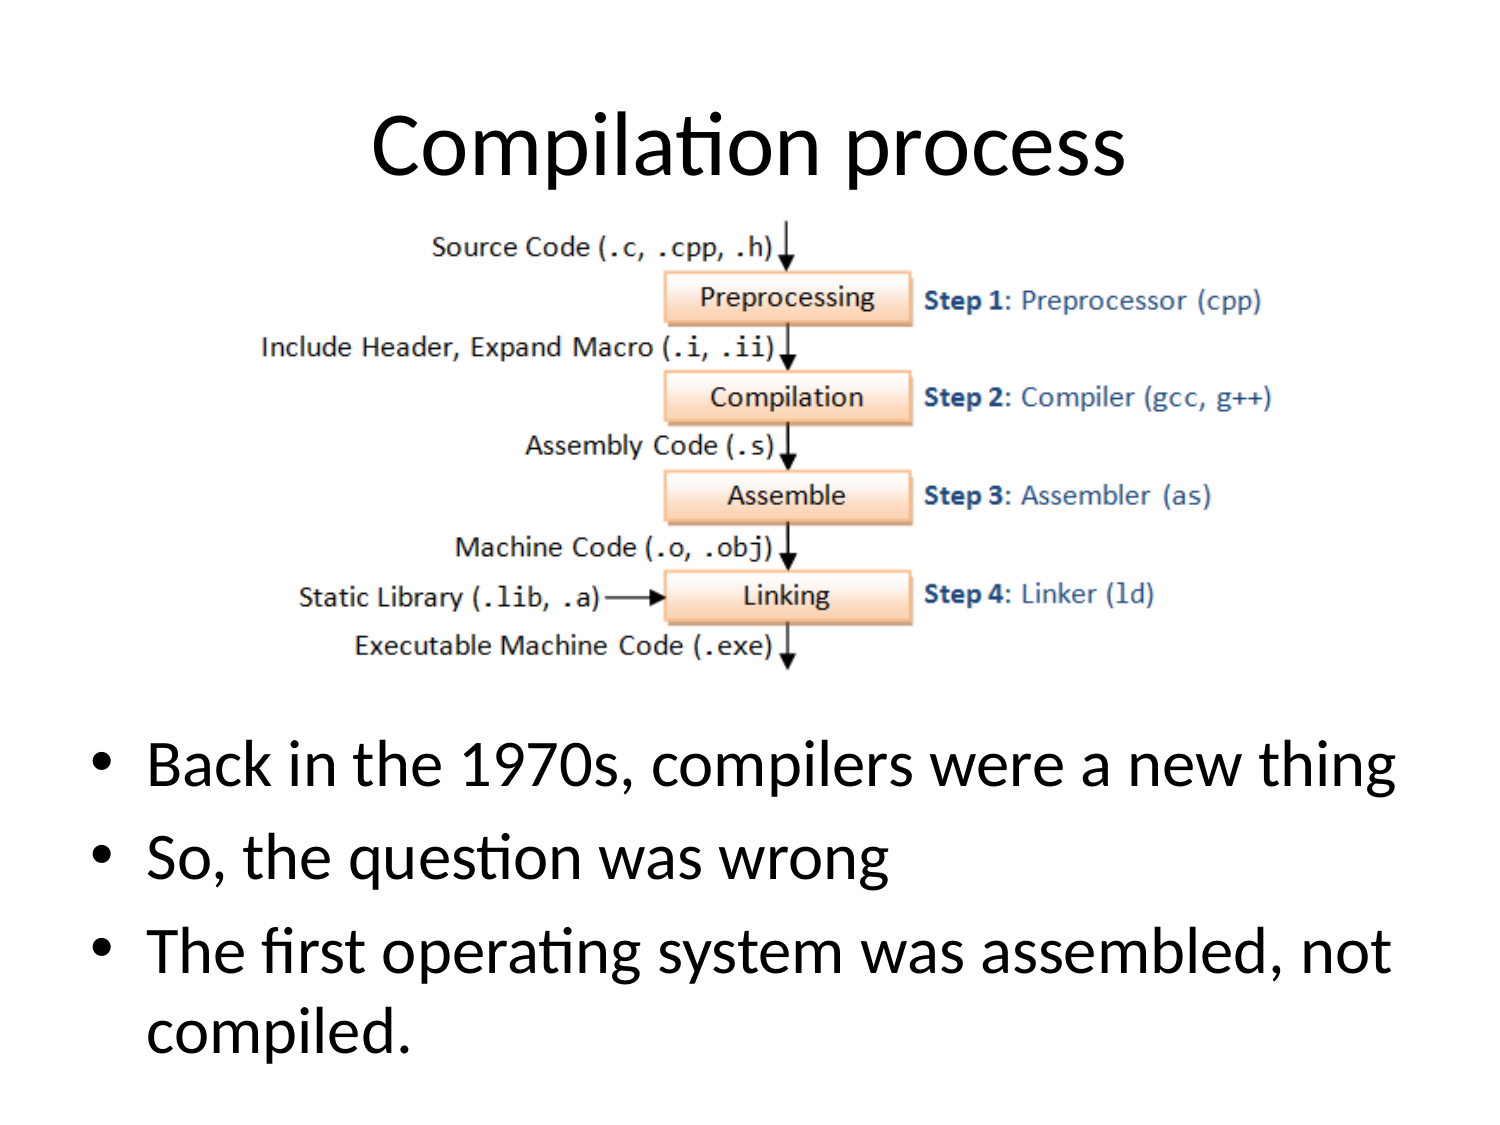

# Compilation process
Back in the 1970s, compilers were a new thing
So, the question was wrong
The first operating system was assembled, not compiled.